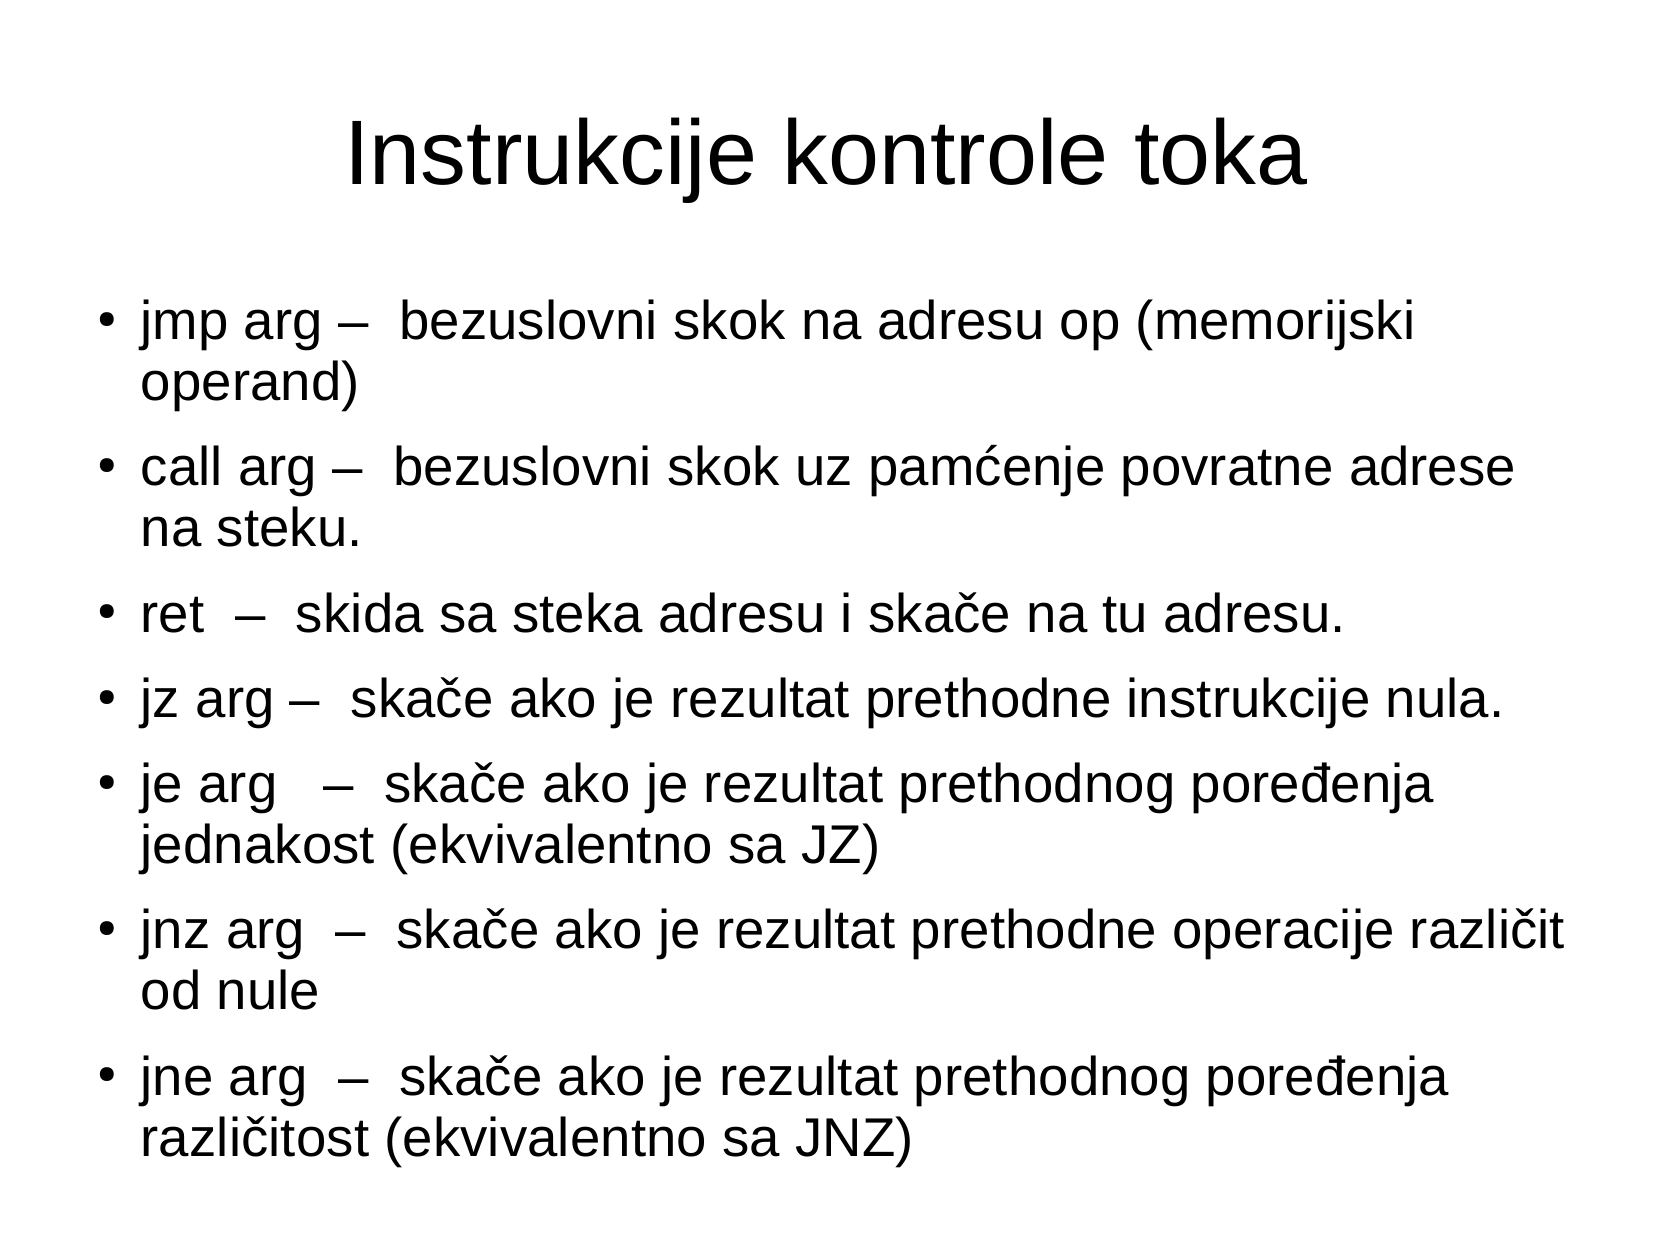

# Instrukcije kontrole toka
jmp arg – bezuslovni skok na adresu op (memorijski operand)
call arg – bezuslovni skok uz pamćenje povratne adrese na steku.
ret – skida sa steka adresu i skače na tu adresu.
jz arg – skače ako je rezultat prethodne instrukcije nula.
je arg – skače ako je rezultat prethodnog poređenja jednakost (ekvivalentno sa JZ)
jnz arg – skače ako je rezultat prethodne operacije različit od nule
jne arg – skače ako je rezultat prethodnog poređenja različitost (ekvivalentno sa JNZ)